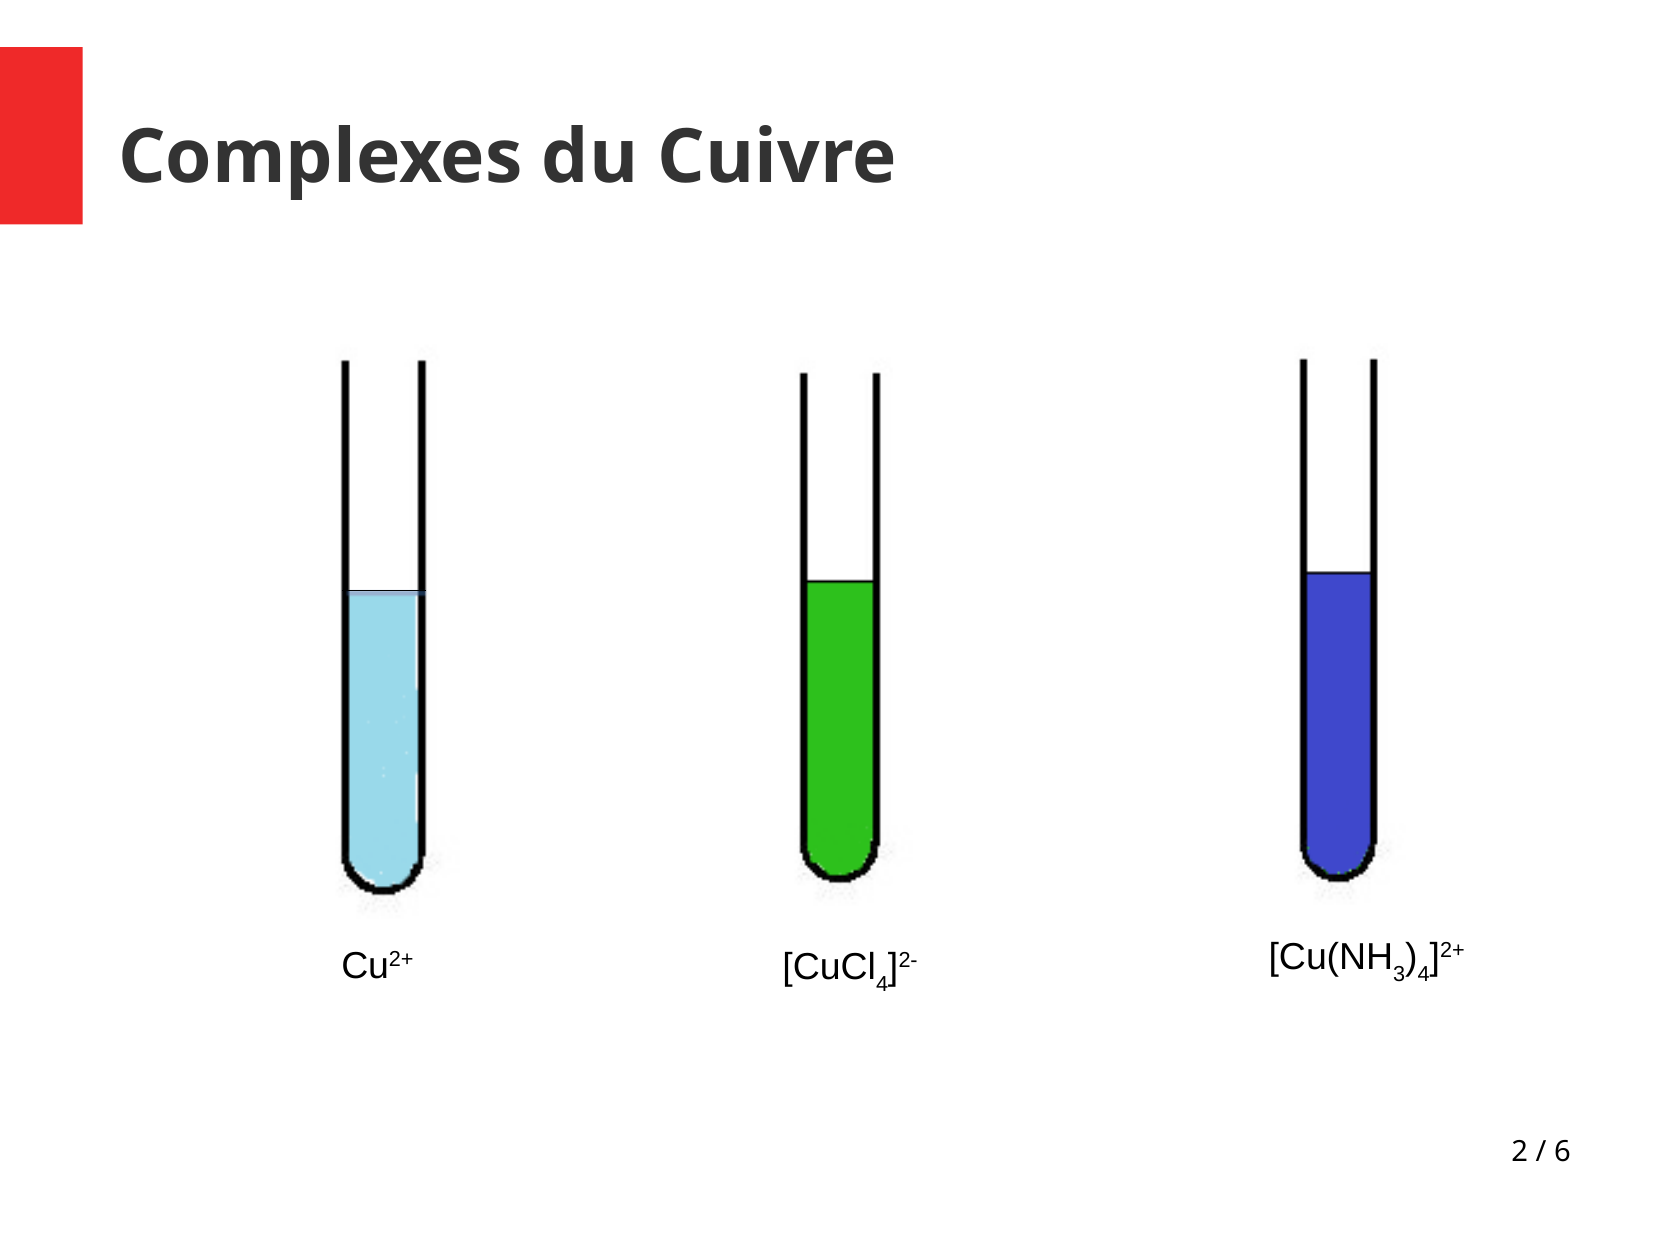

# Complexes du Cuivre
[Cu(NH3)4]2+
Cu2+
[CuCl4]2-
2